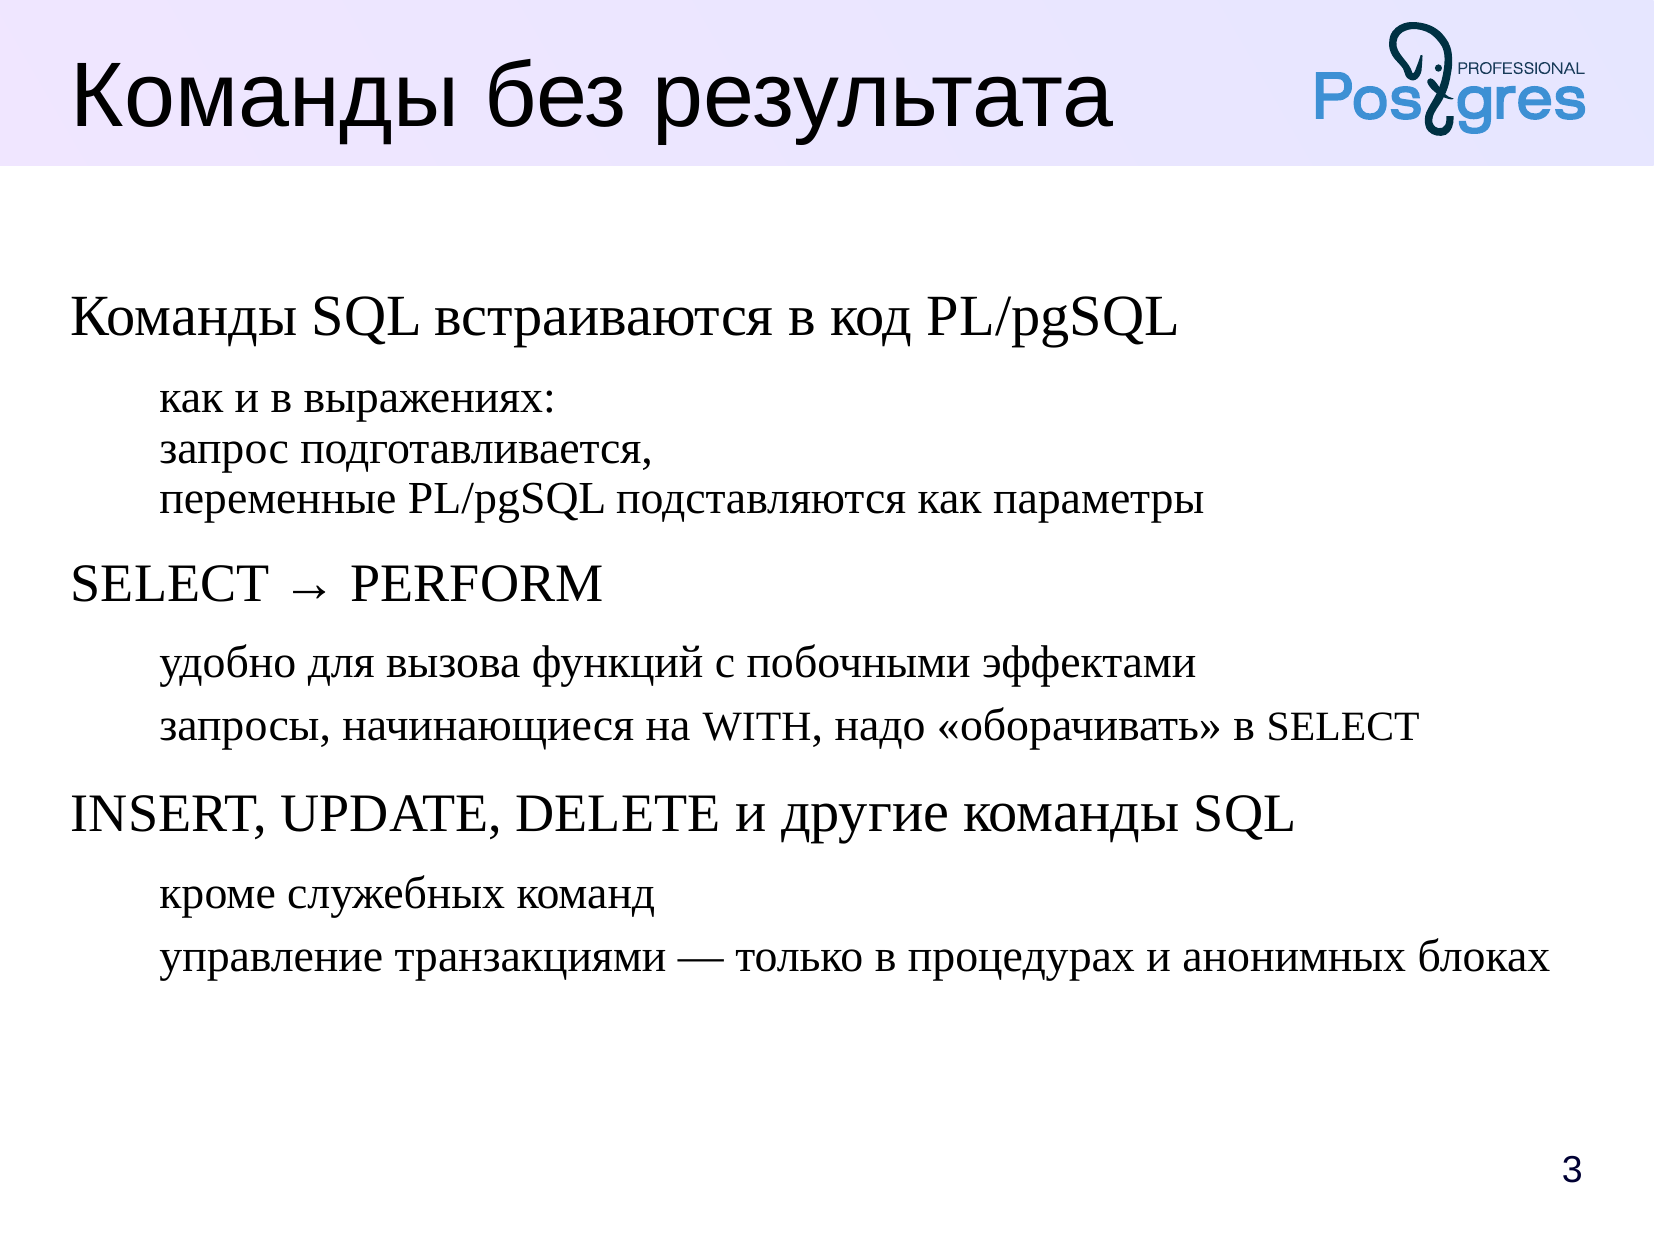

# Команды без результата
Команды SQL встраиваются в код PL/pgSQL
как и в выражениях:
запрос подготавливается,
переменные PL/pgSQL подставляются как параметры
SELECT → PERFORM
удобно для вызова функций с побочными эффектами
запросы, начинающиеся на WITH, надо «оборачивать» в SELECT
INSERT, UPDATE, DELETE и другие команды SQL
кроме служебных команд
управление транзакциями — только в процедурах и анонимных блоках